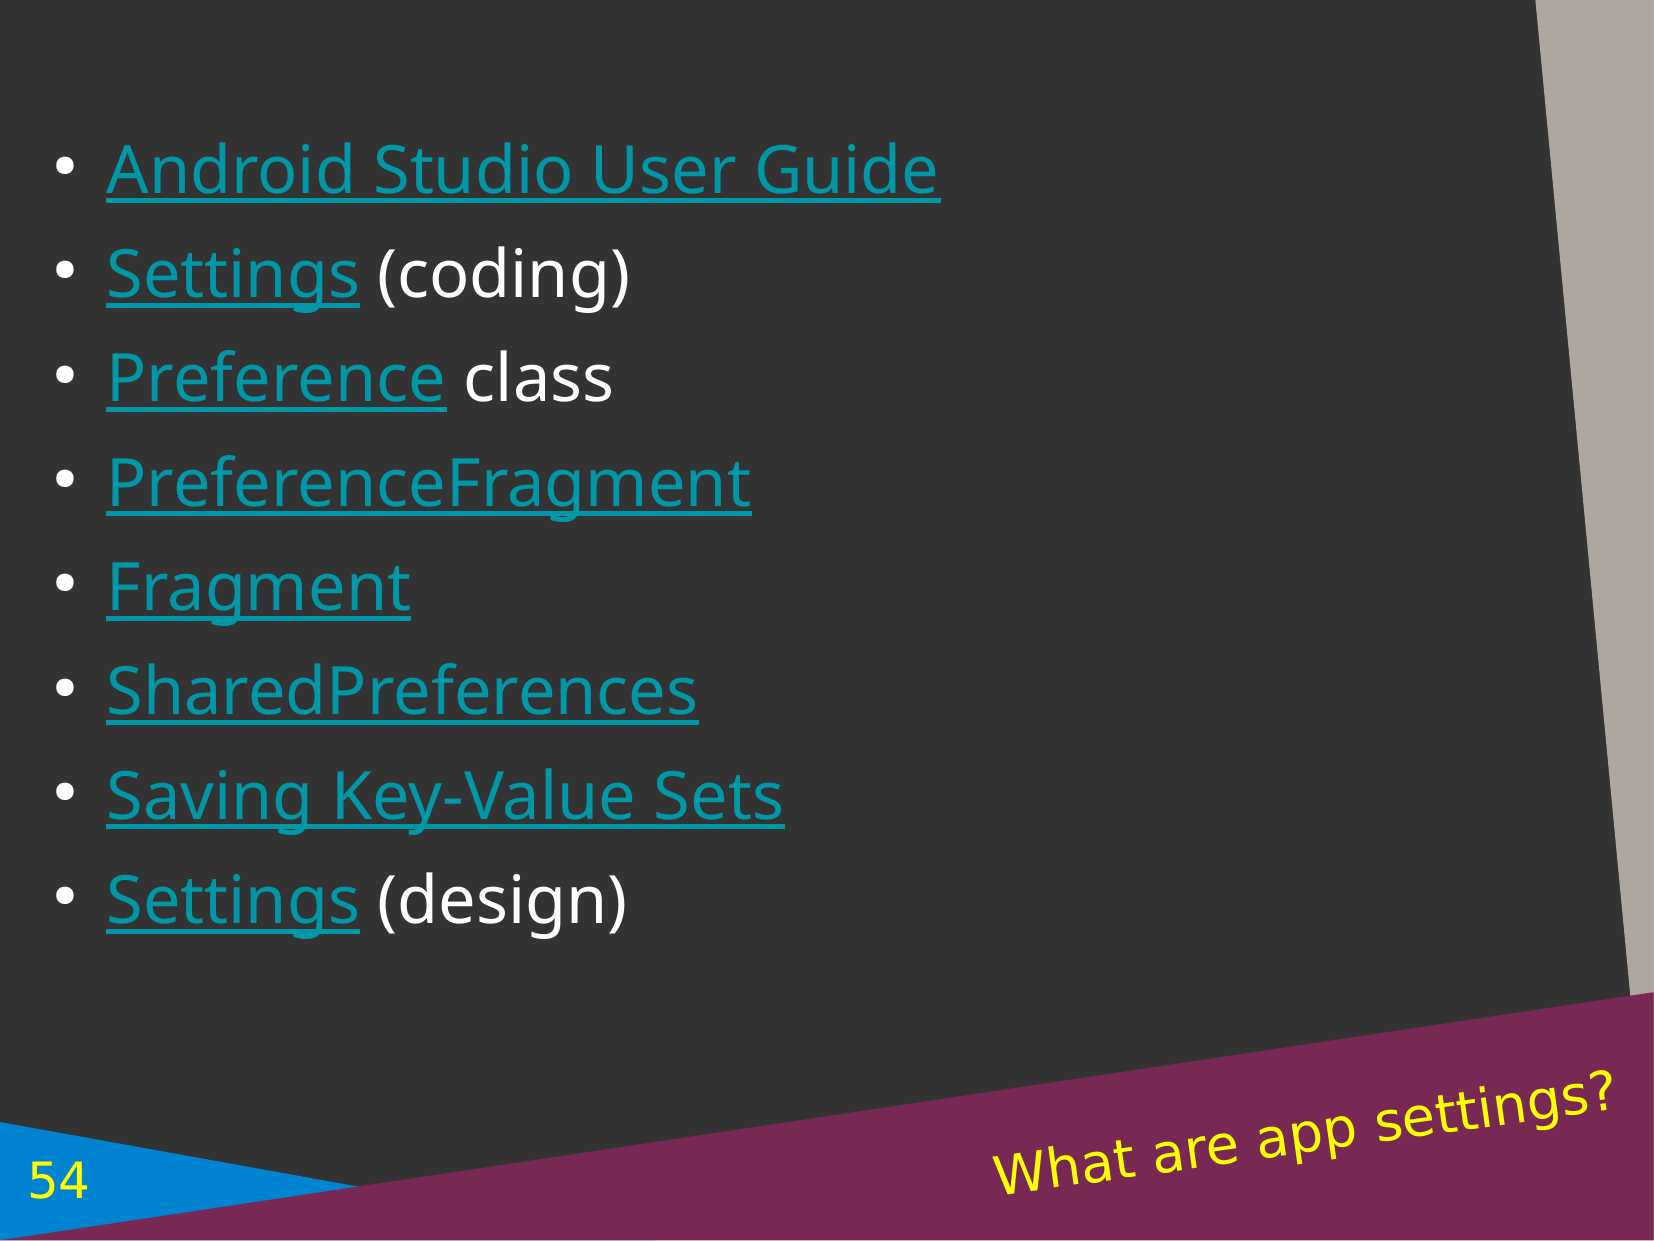

Android Studio User Guide
Settings (coding)
Preference class
PreferenceFragment
Fragment
SharedPreferences
Saving Key-Value Sets
Settings (design)
# What are app settings?
54